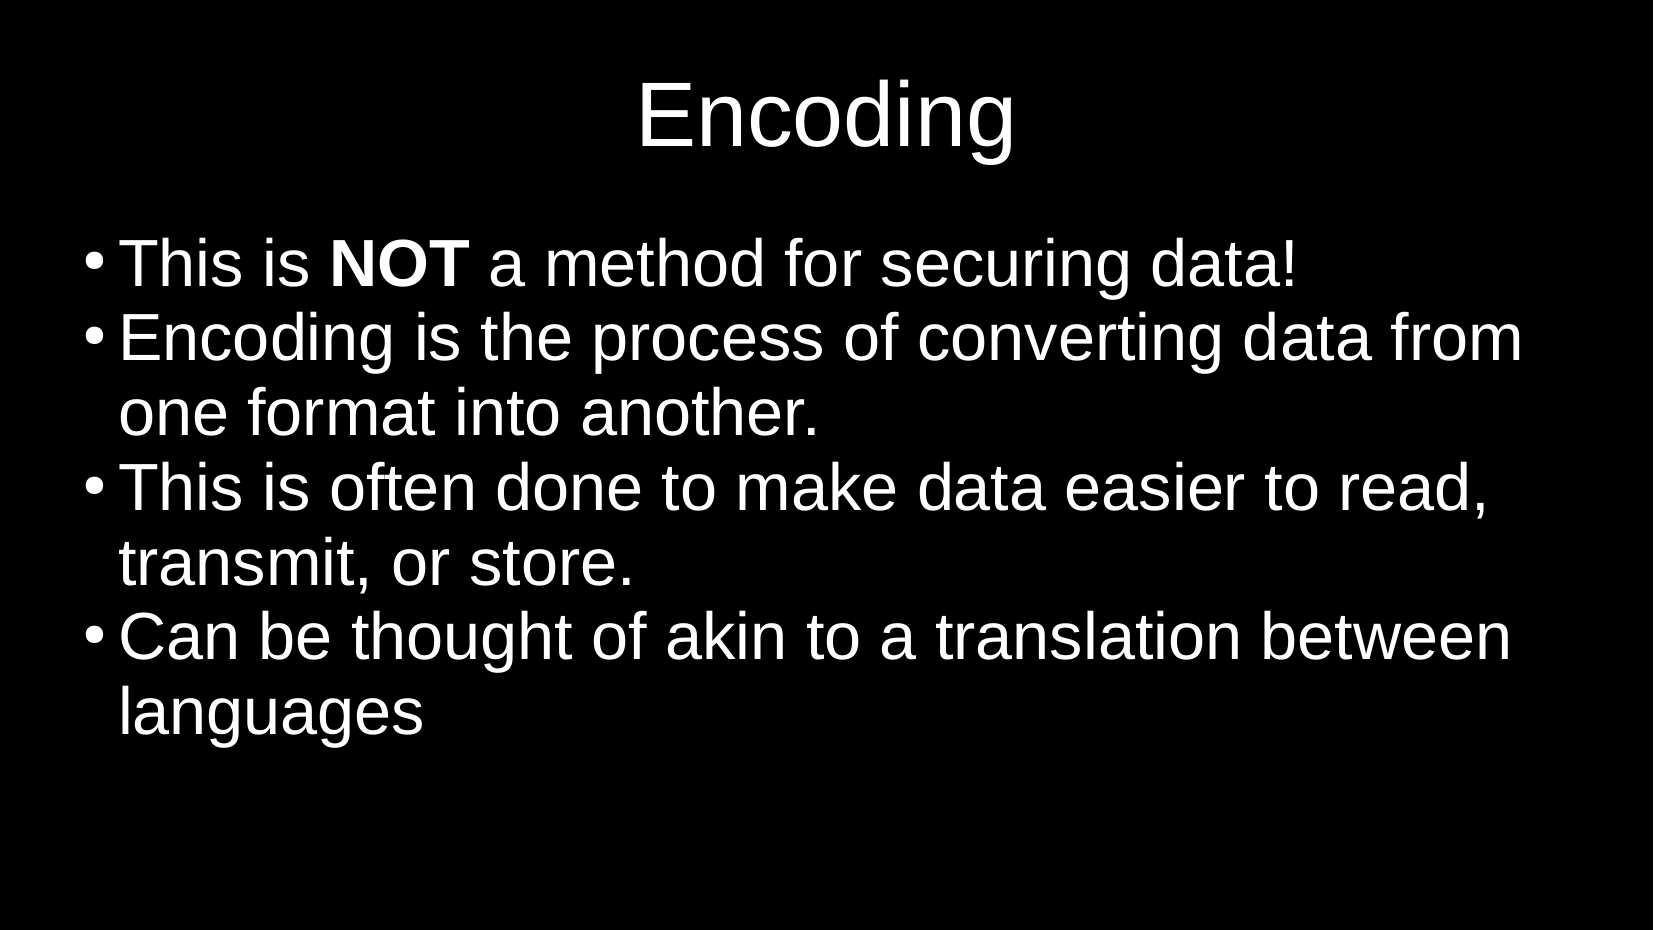

# Encoding
This is NOT a method for securing data!
Encoding is the process of converting data from one format into another.
This is often done to make data easier to read, transmit, or store.
Can be thought of akin to a translation between languages